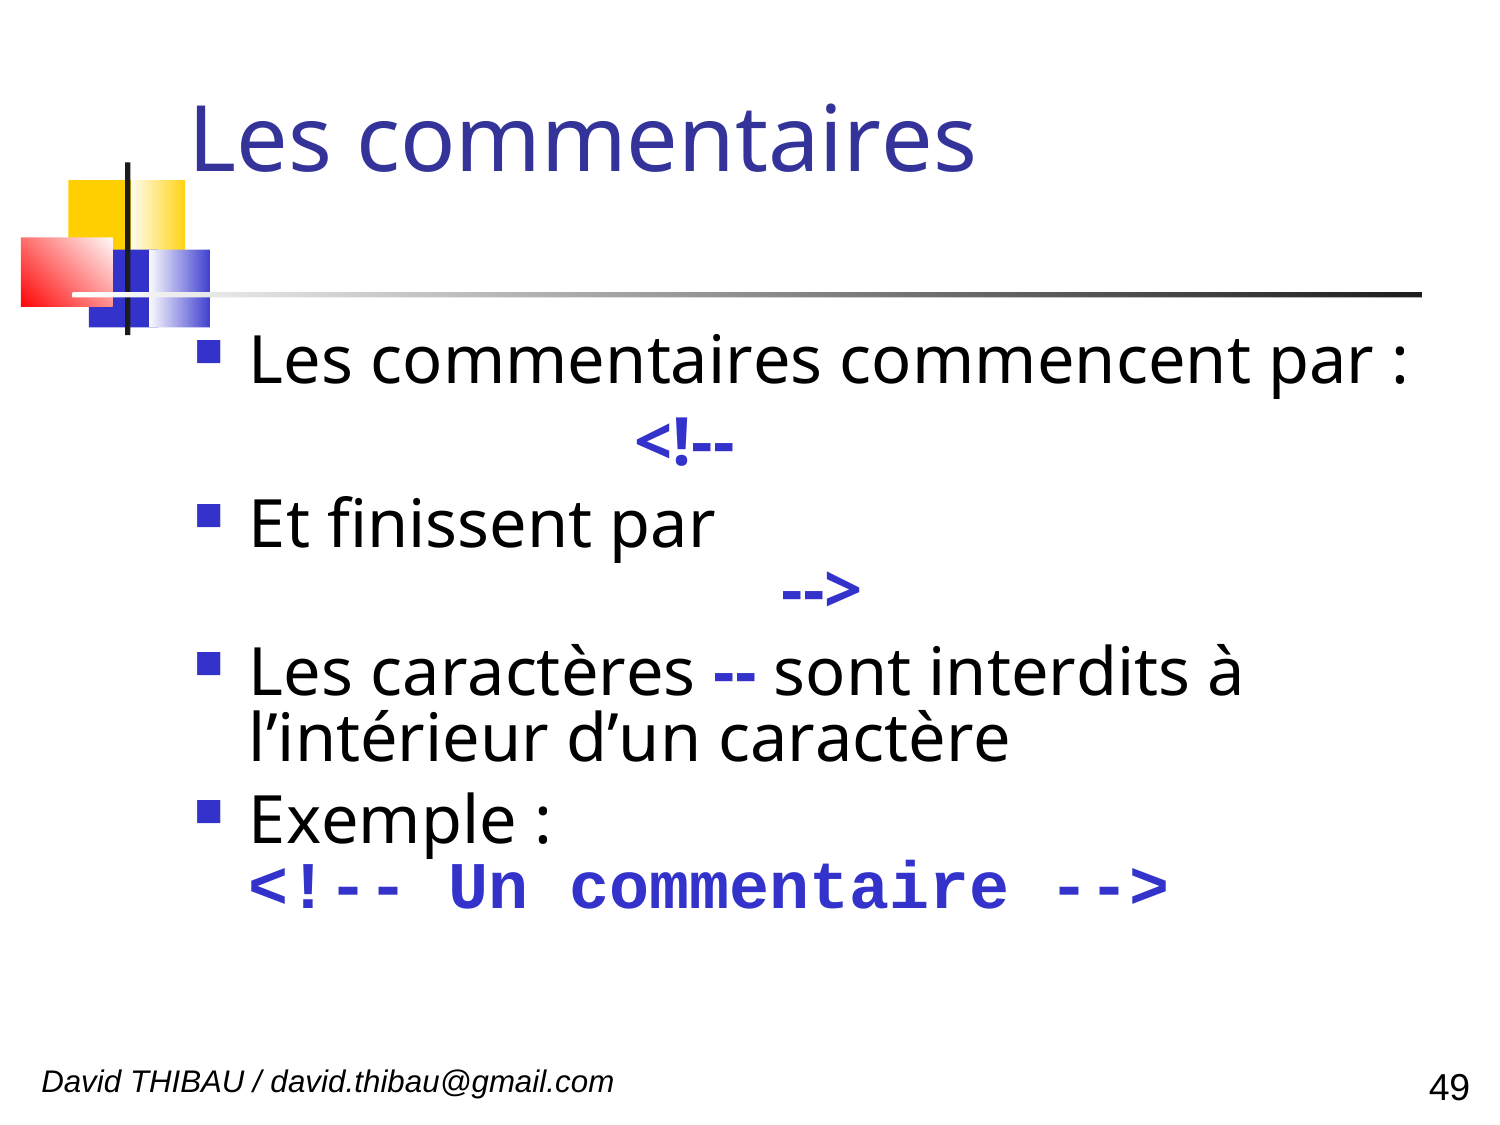

# Les commentaires
Les commentaires commencent par :
							<!--
Et finissent par
								-->
Les caractères -- sont interdits à l’intérieur d’un caractère
Exemple :
<!-- Un commentaire -->